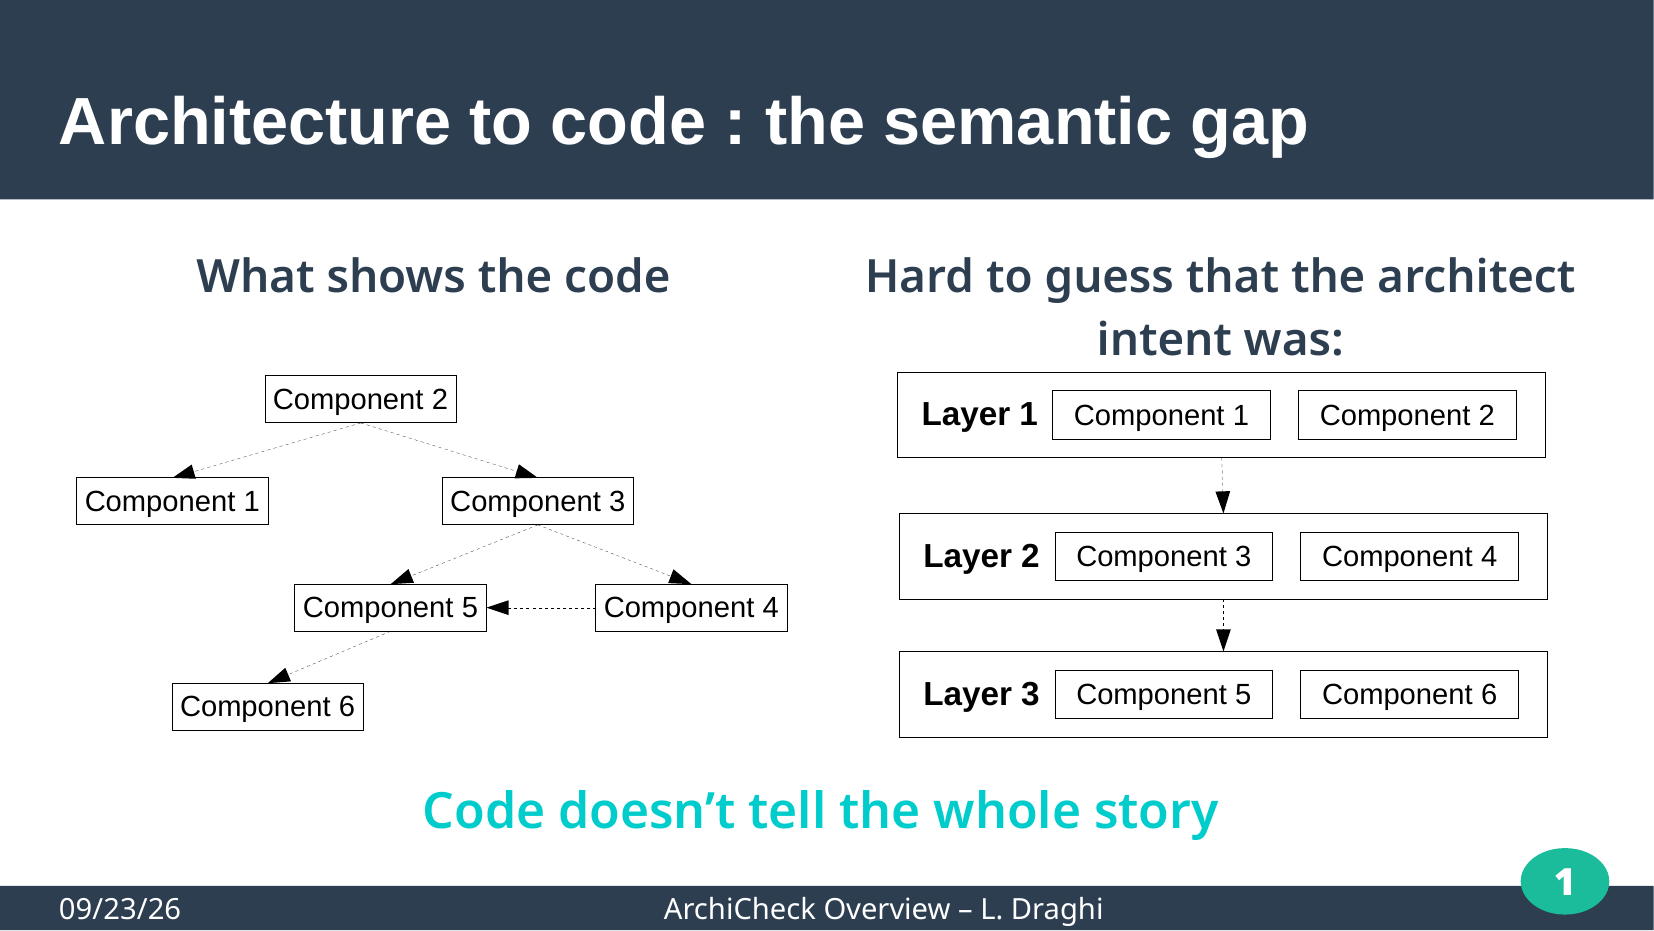

# Architecture to code : the semantic gap
What shows the code
Hard to guess that the architect intent was:
The code
Layer 1
Component 2
Component 1
Component 2
Component 1
Component 3
Layer 2
Component 3
Component 4
Component 5
Component 4
Layer 3
Component 5
Component 6
Component 6
Code doesn’t tell the whole story
1